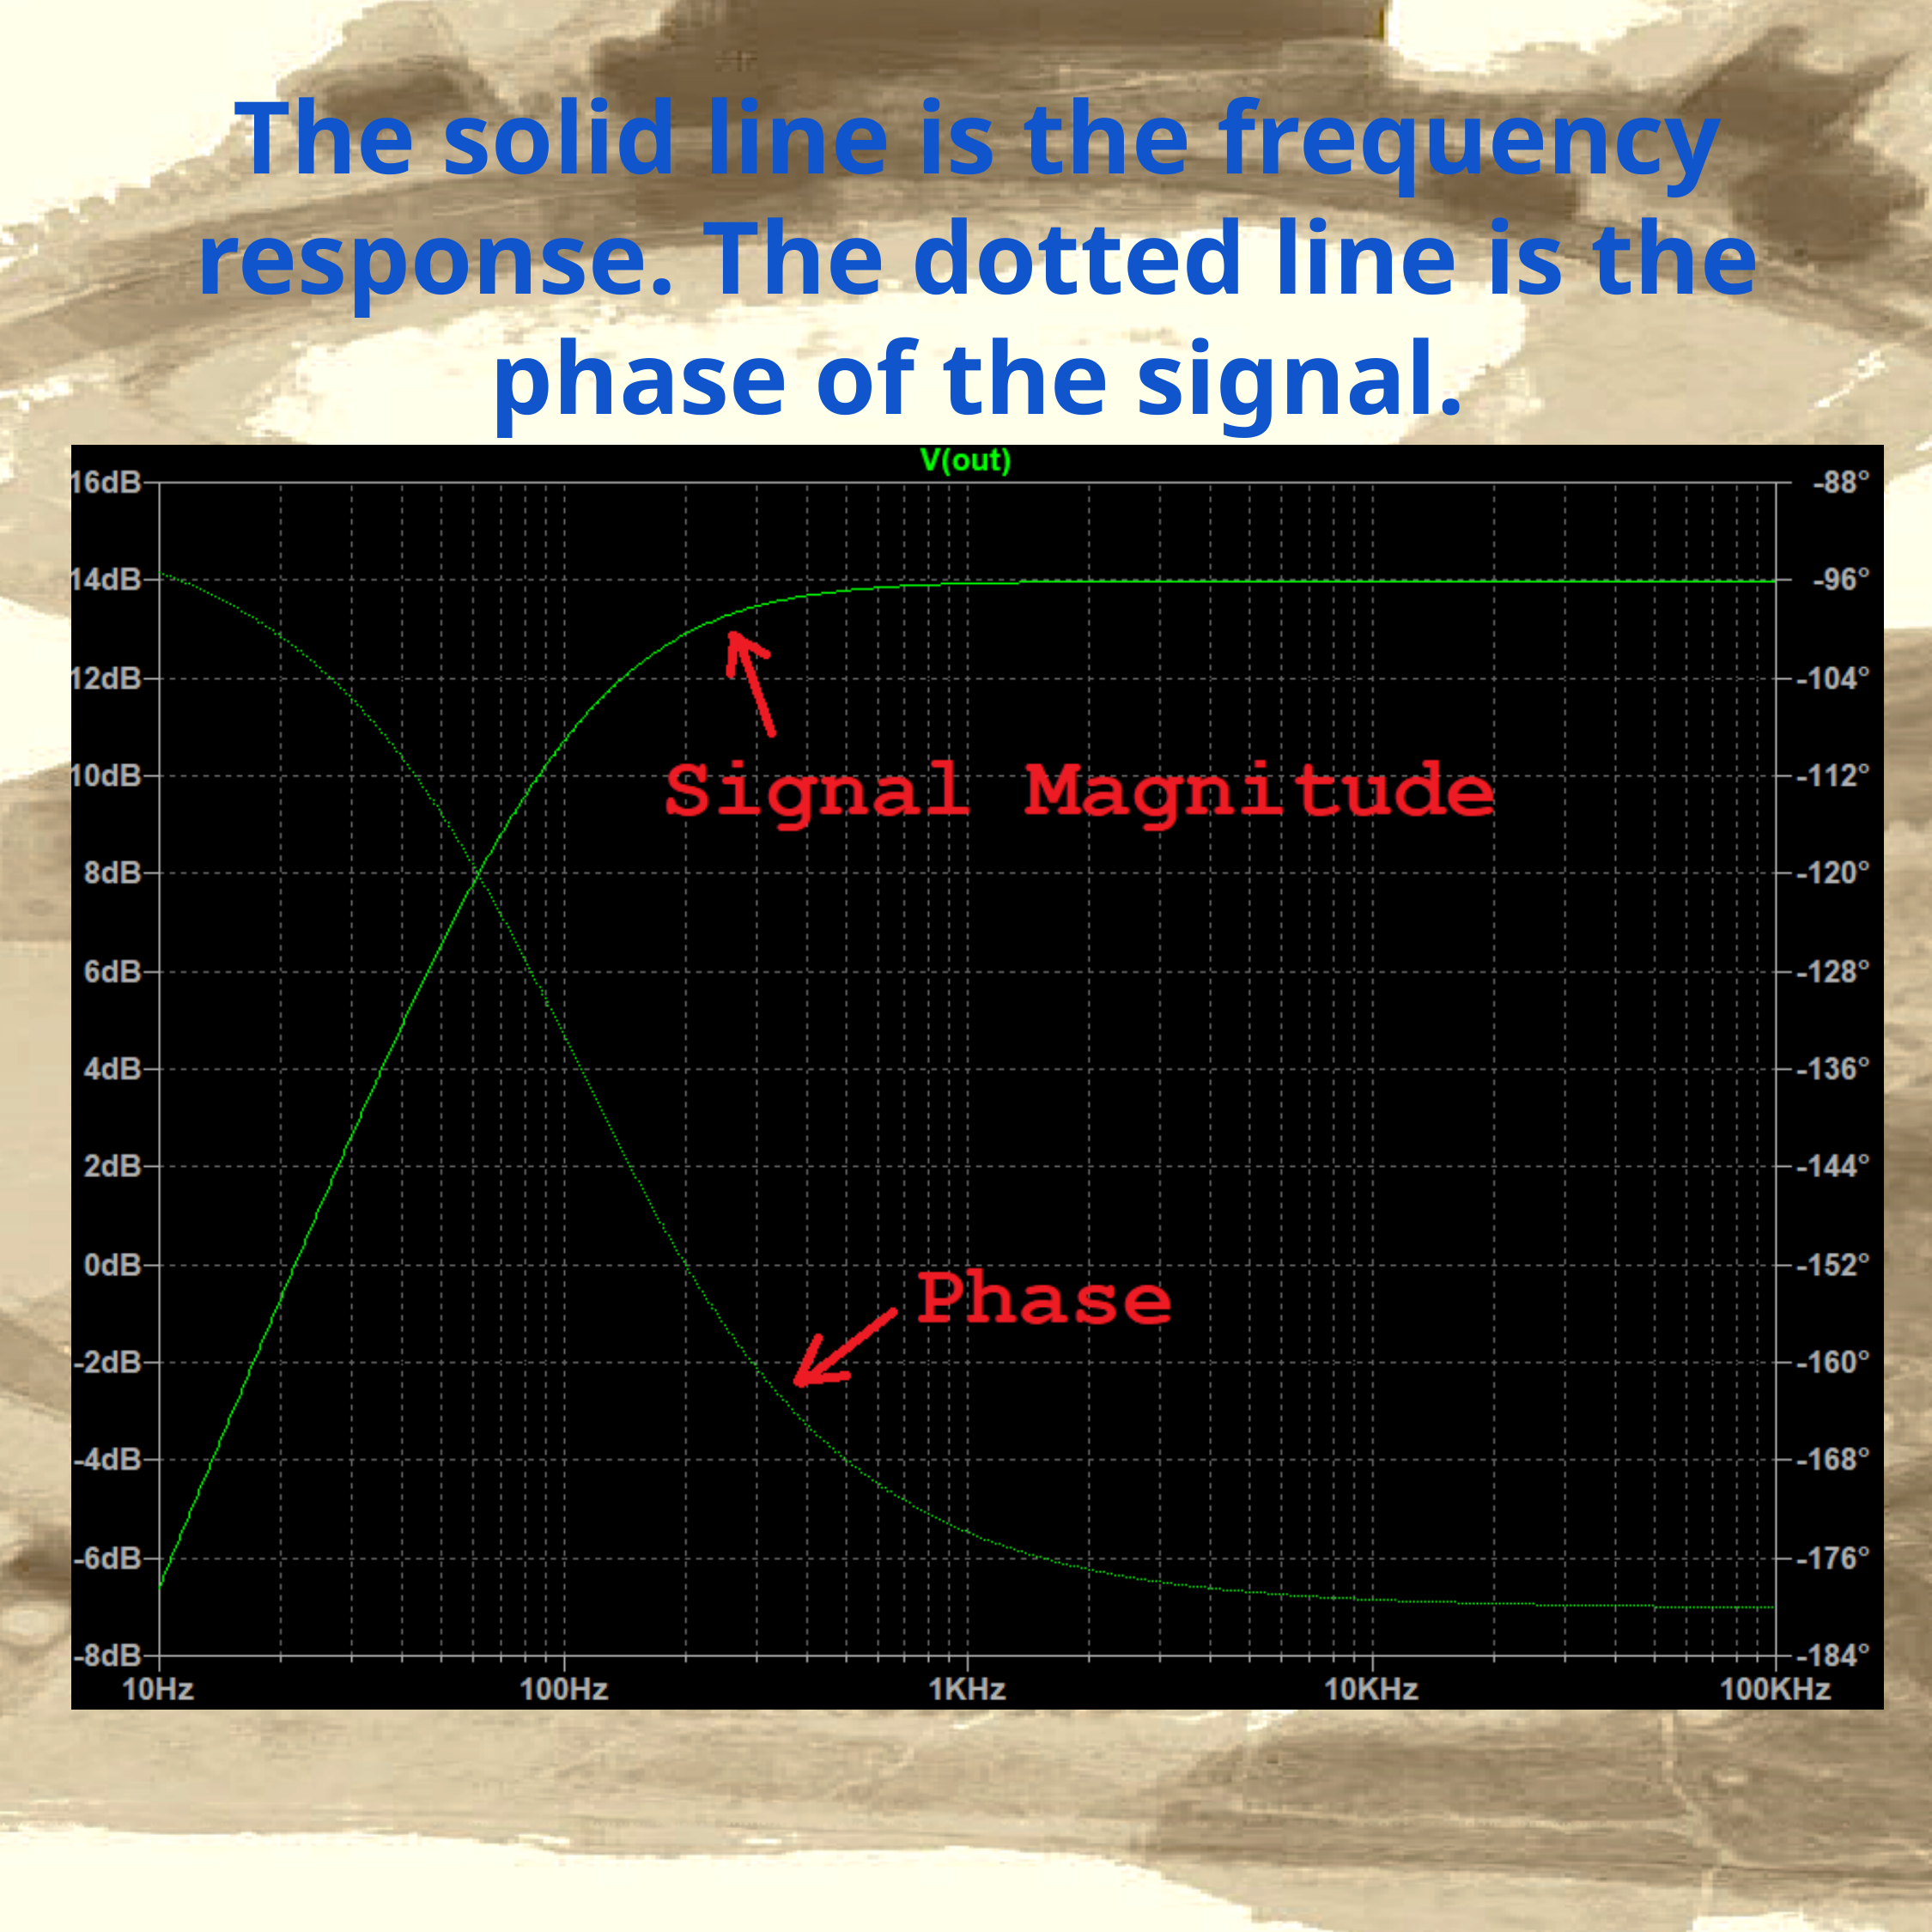

The solid line is the frequency response. The dotted line is the phase of the signal.